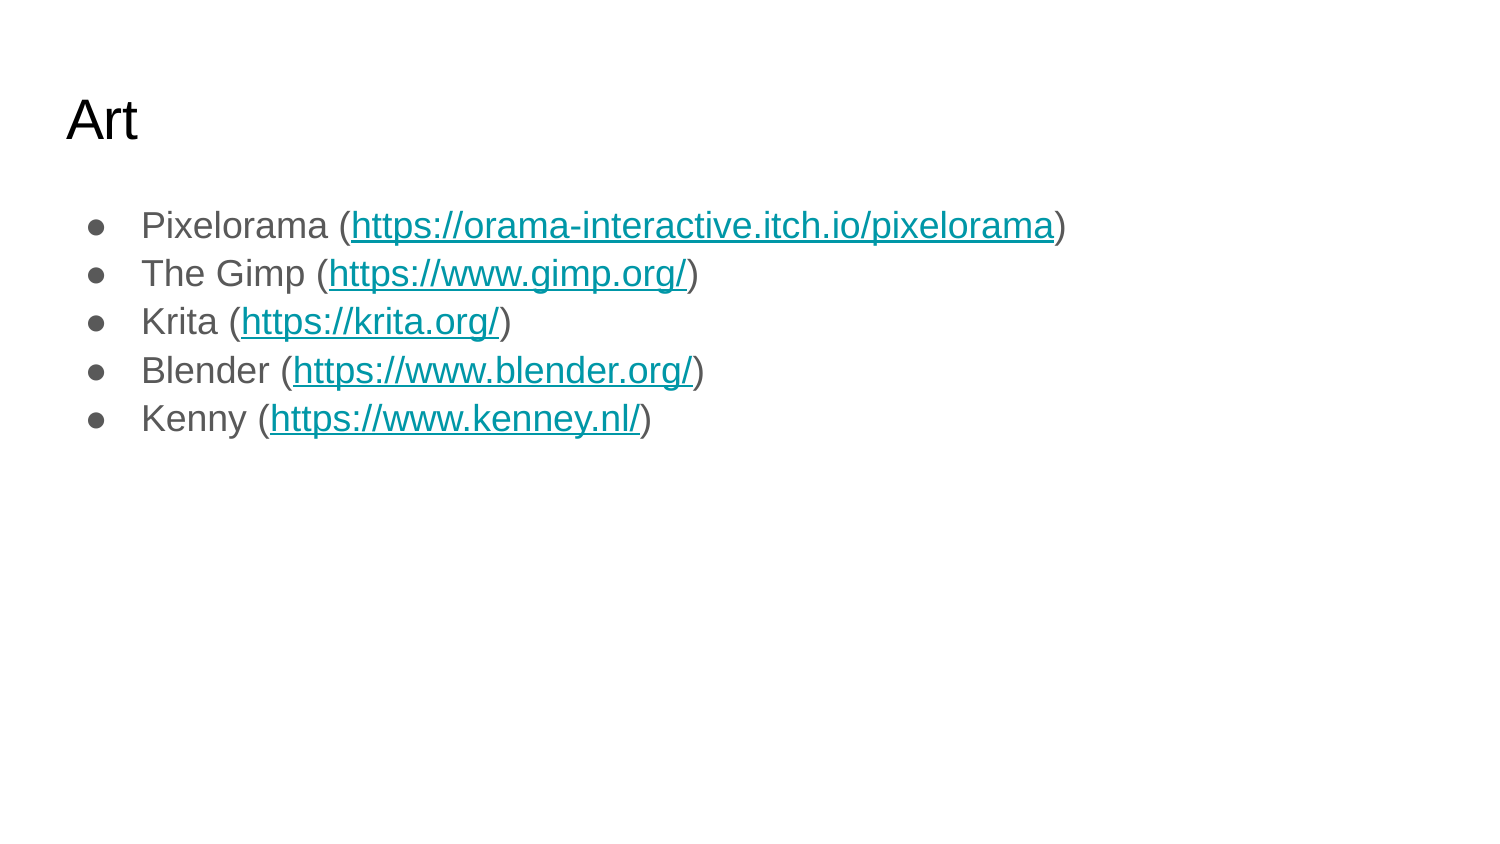

# Art
Pixelorama (https://orama-interactive.itch.io/pixelorama)
The Gimp (https://www.gimp.org/)
Krita (https://krita.org/)
Blender (https://www.blender.org/)
Kenny (https://www.kenney.nl/)